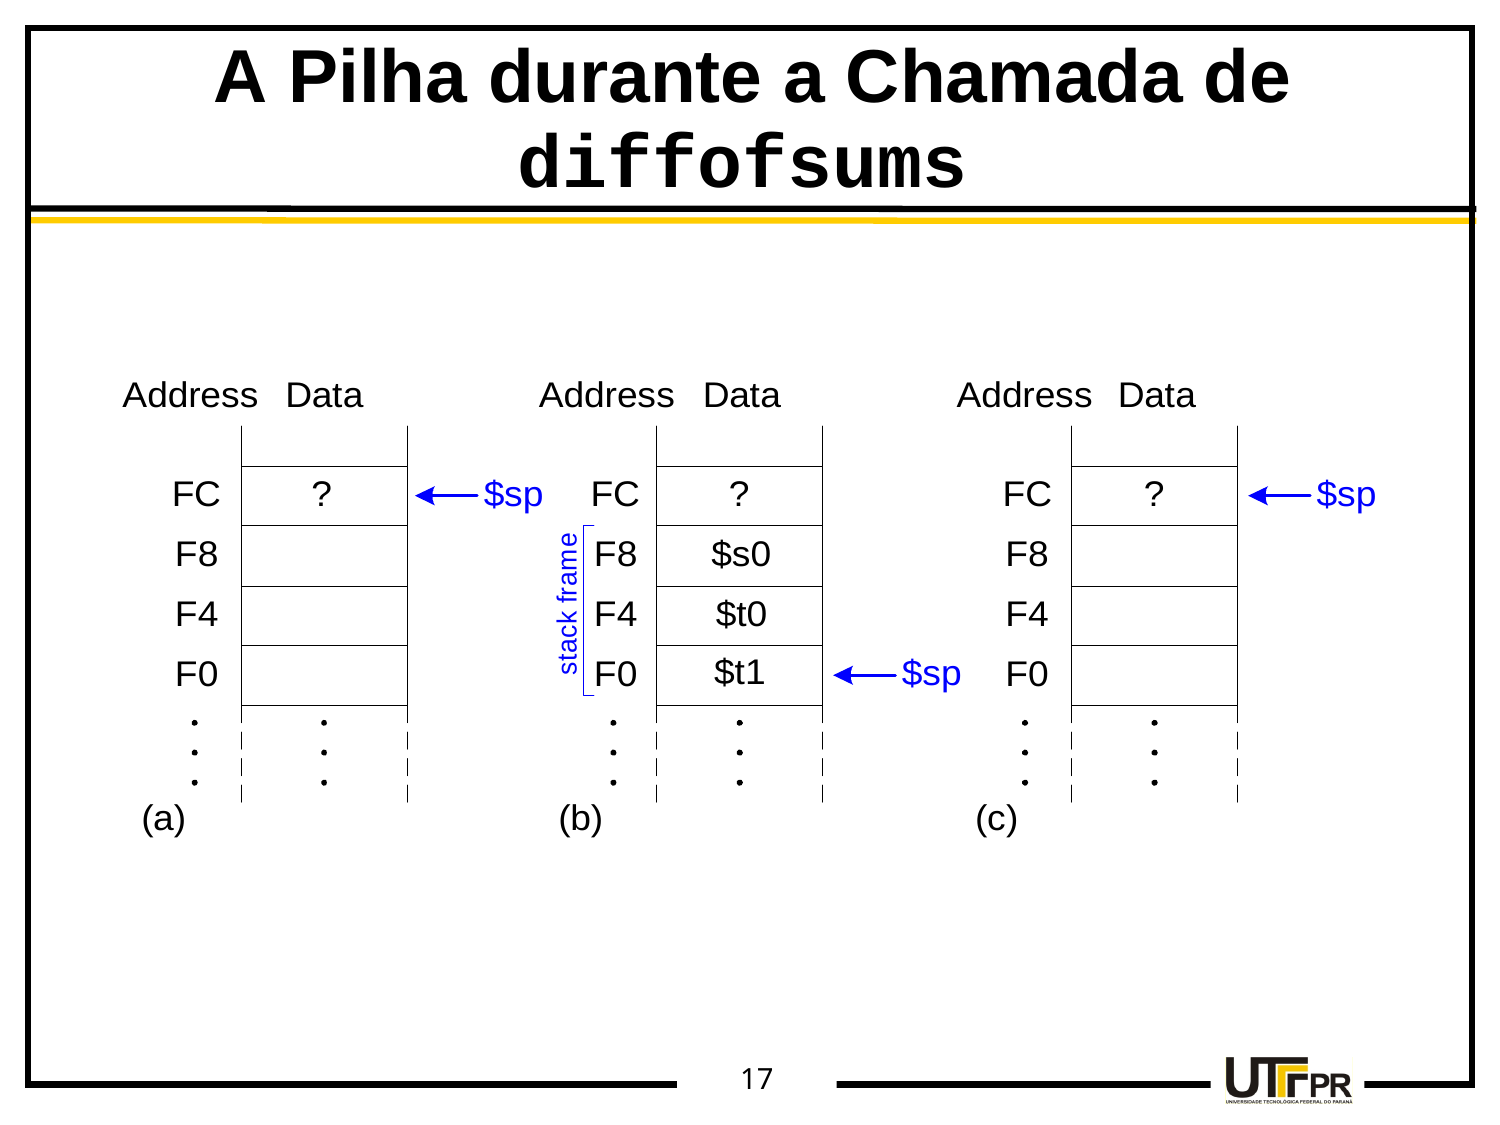

# A Pilha durante a Chamada de diffofsums